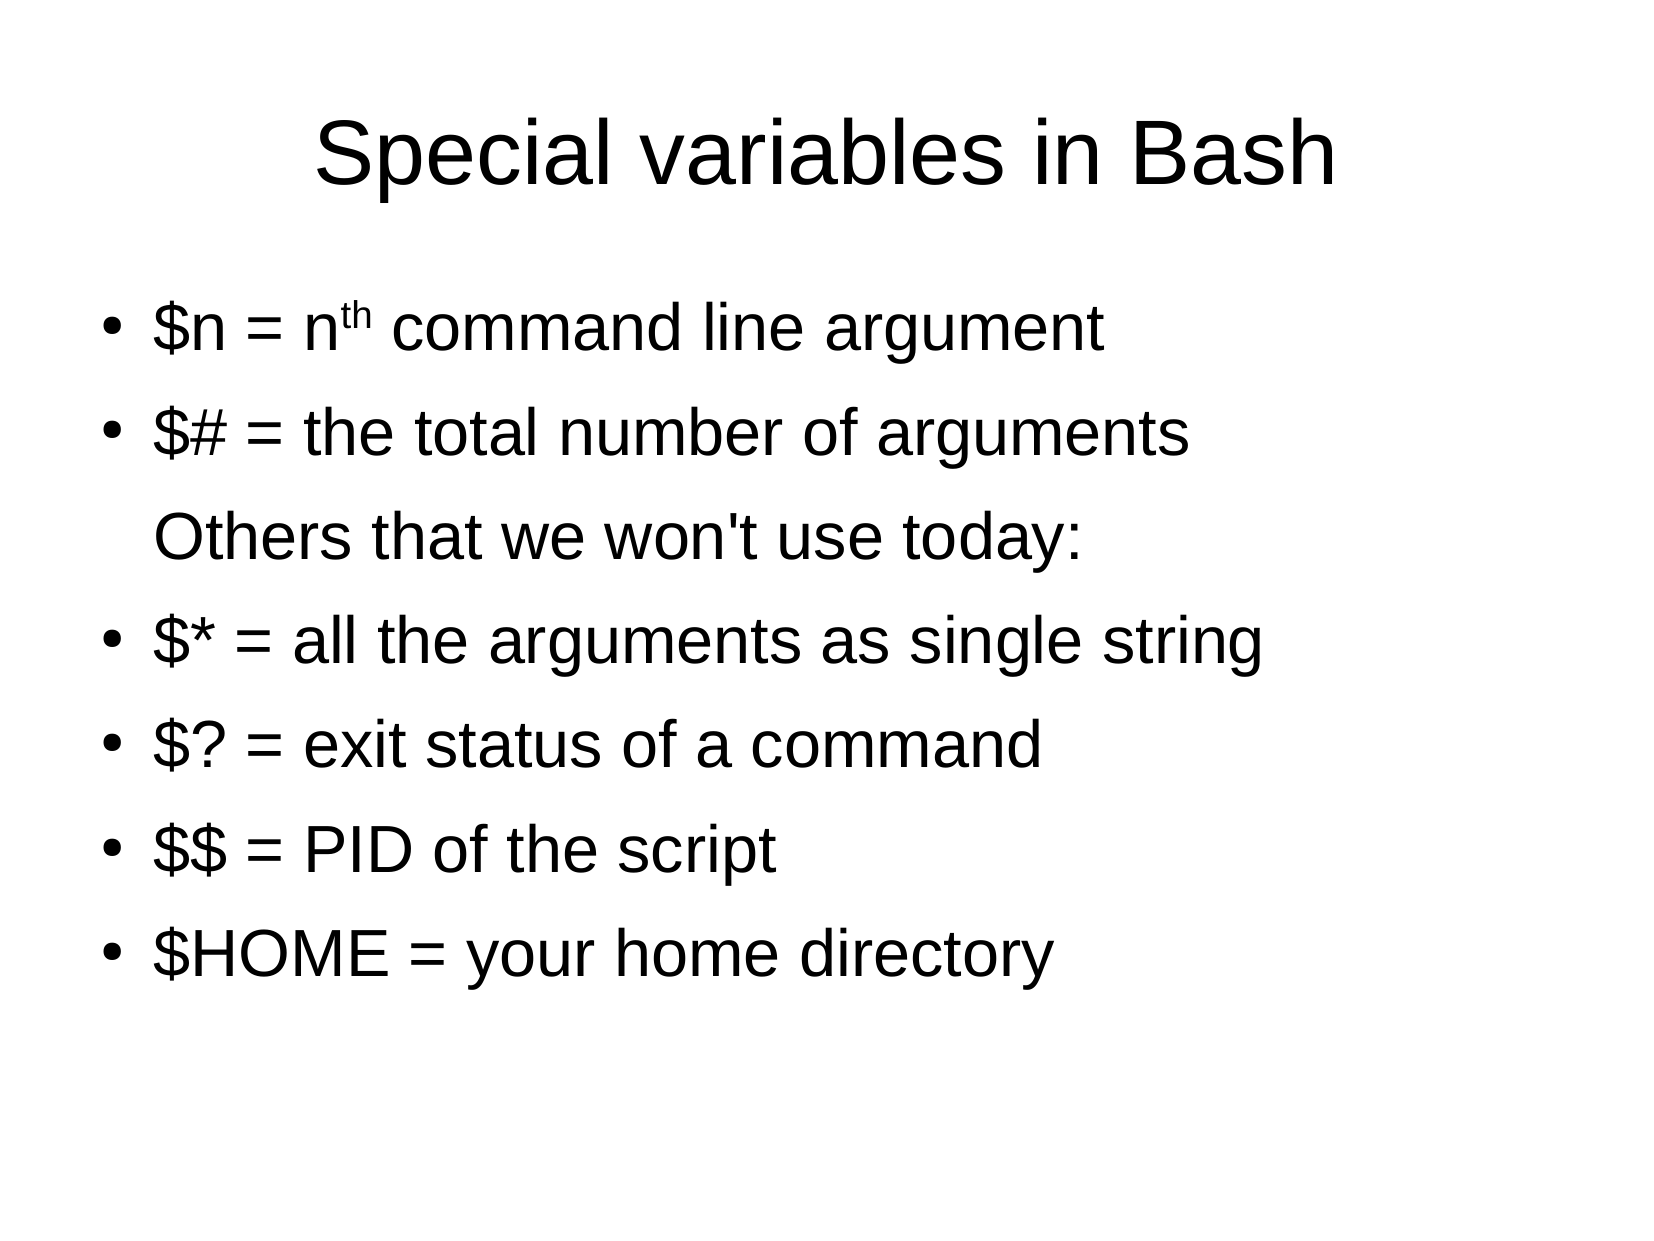

# Special variables in Bash
$n = nth command line argument
$# = the total number of arguments
Others that we won't use today:
$* = all the arguments as single string
$? = exit status of a command
$$ = PID of the script
$HOME = your home directory